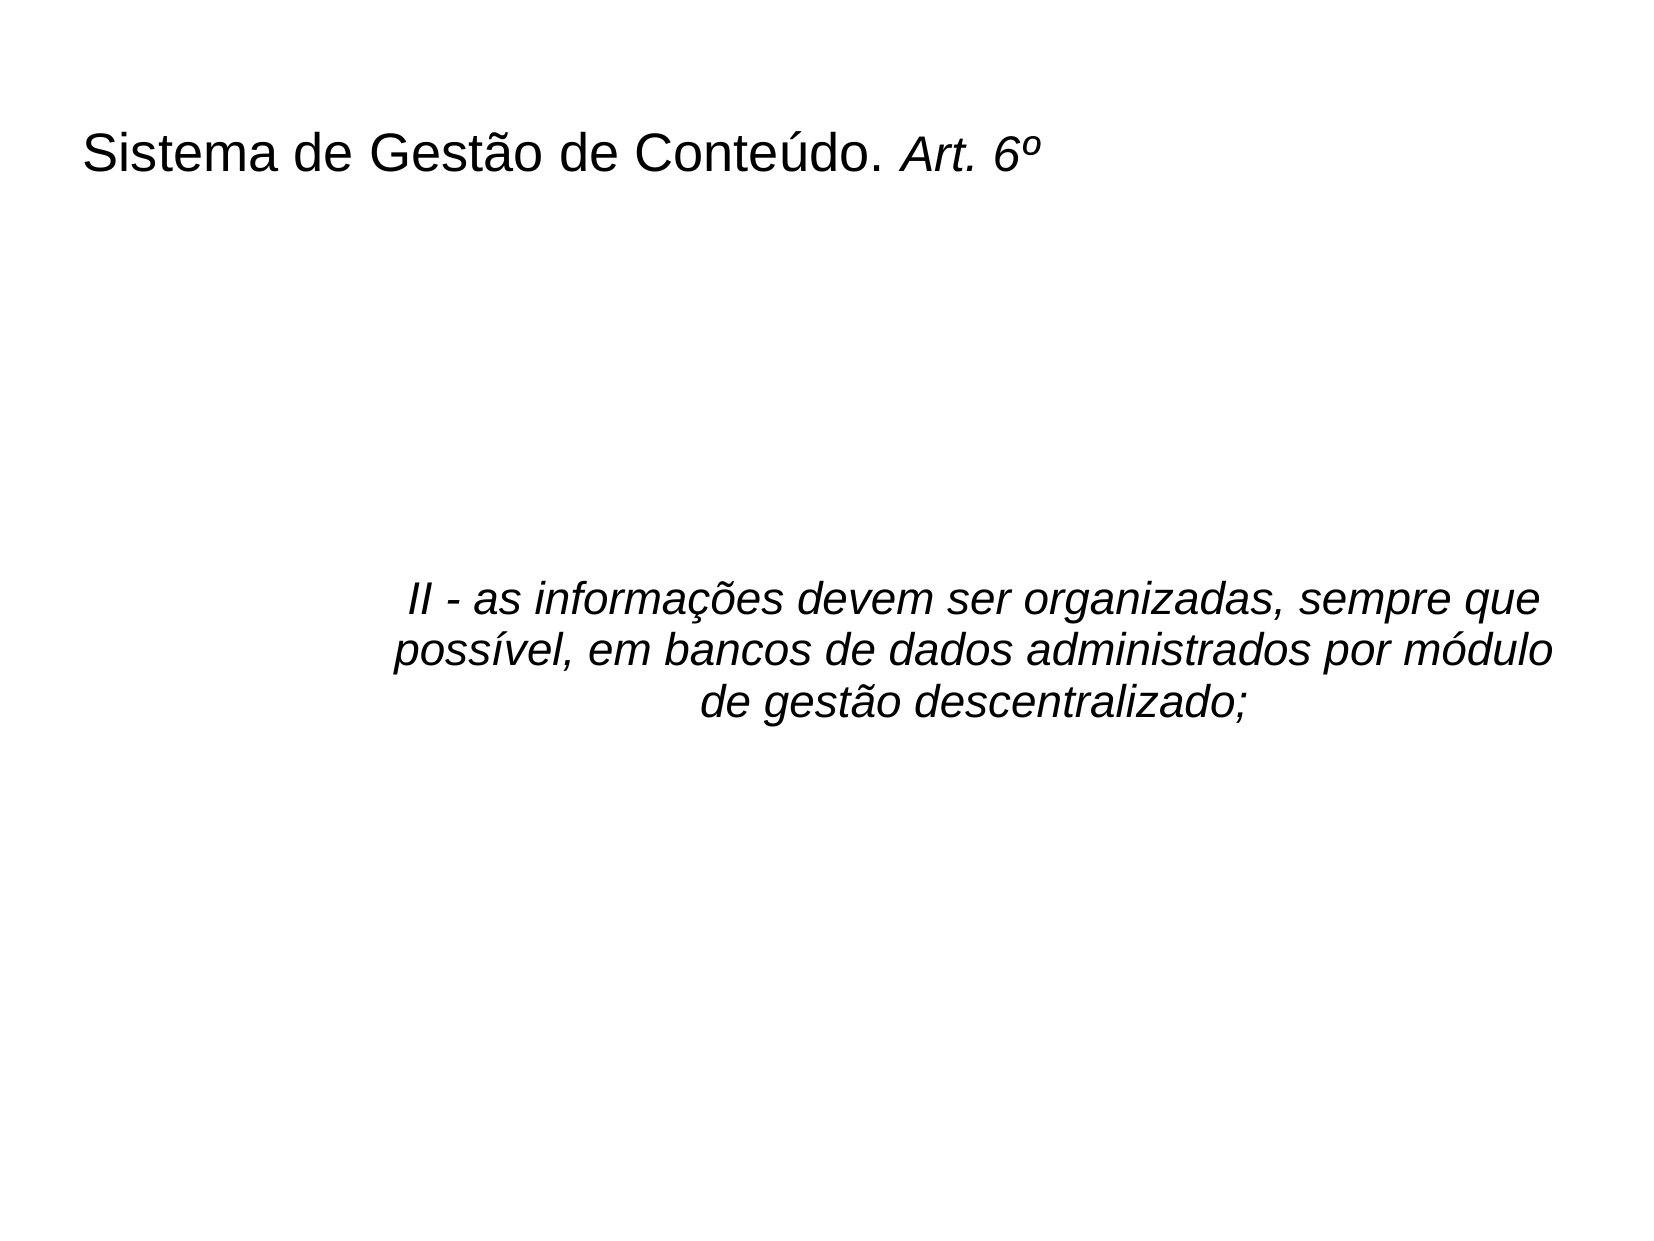

# Sistema de Gestão de Conteúdo. Art. 6º
II - as informações devem ser organizadas, sempre que possível, em bancos de dados administrados por módulo de gestão descentralizado;